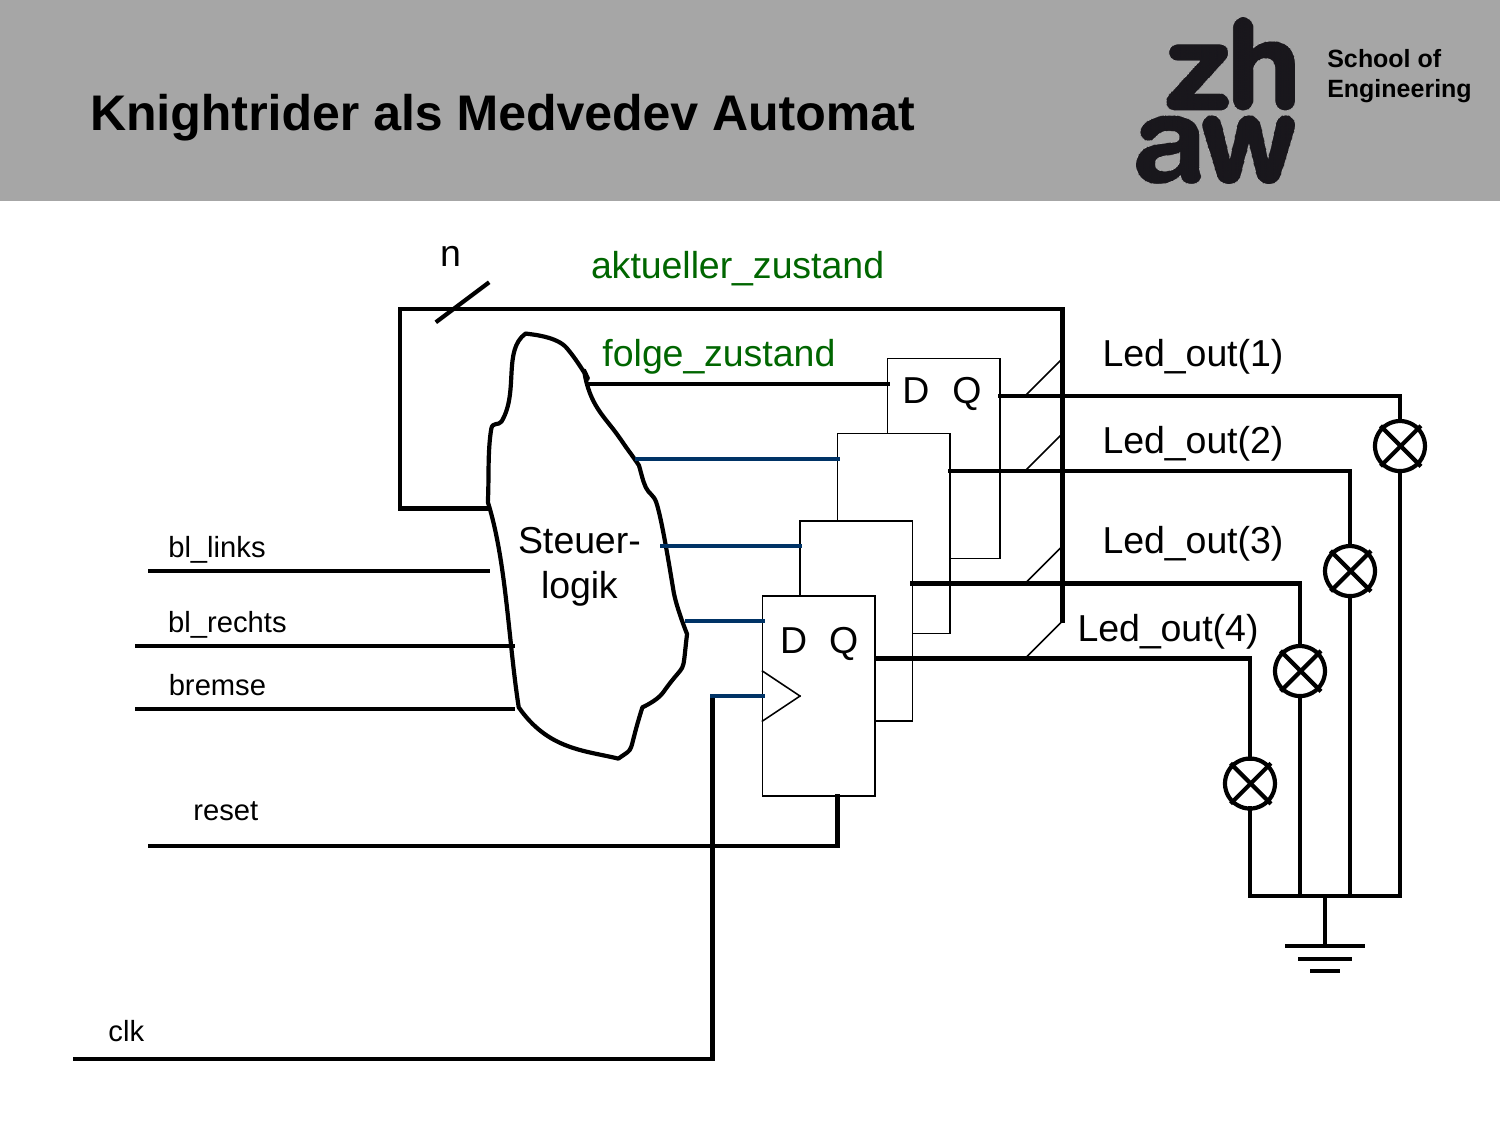

# Knightrider als Medvedev Automat
n
aktueller_zustand
folge_zustand
Led_out(1)
D
Q
Led_out(2)
Steuer-
logik
Led_out(3)
bl_links
bl_rechts
D
Q
Led_out(4)
bremse
!Q
reset
clk